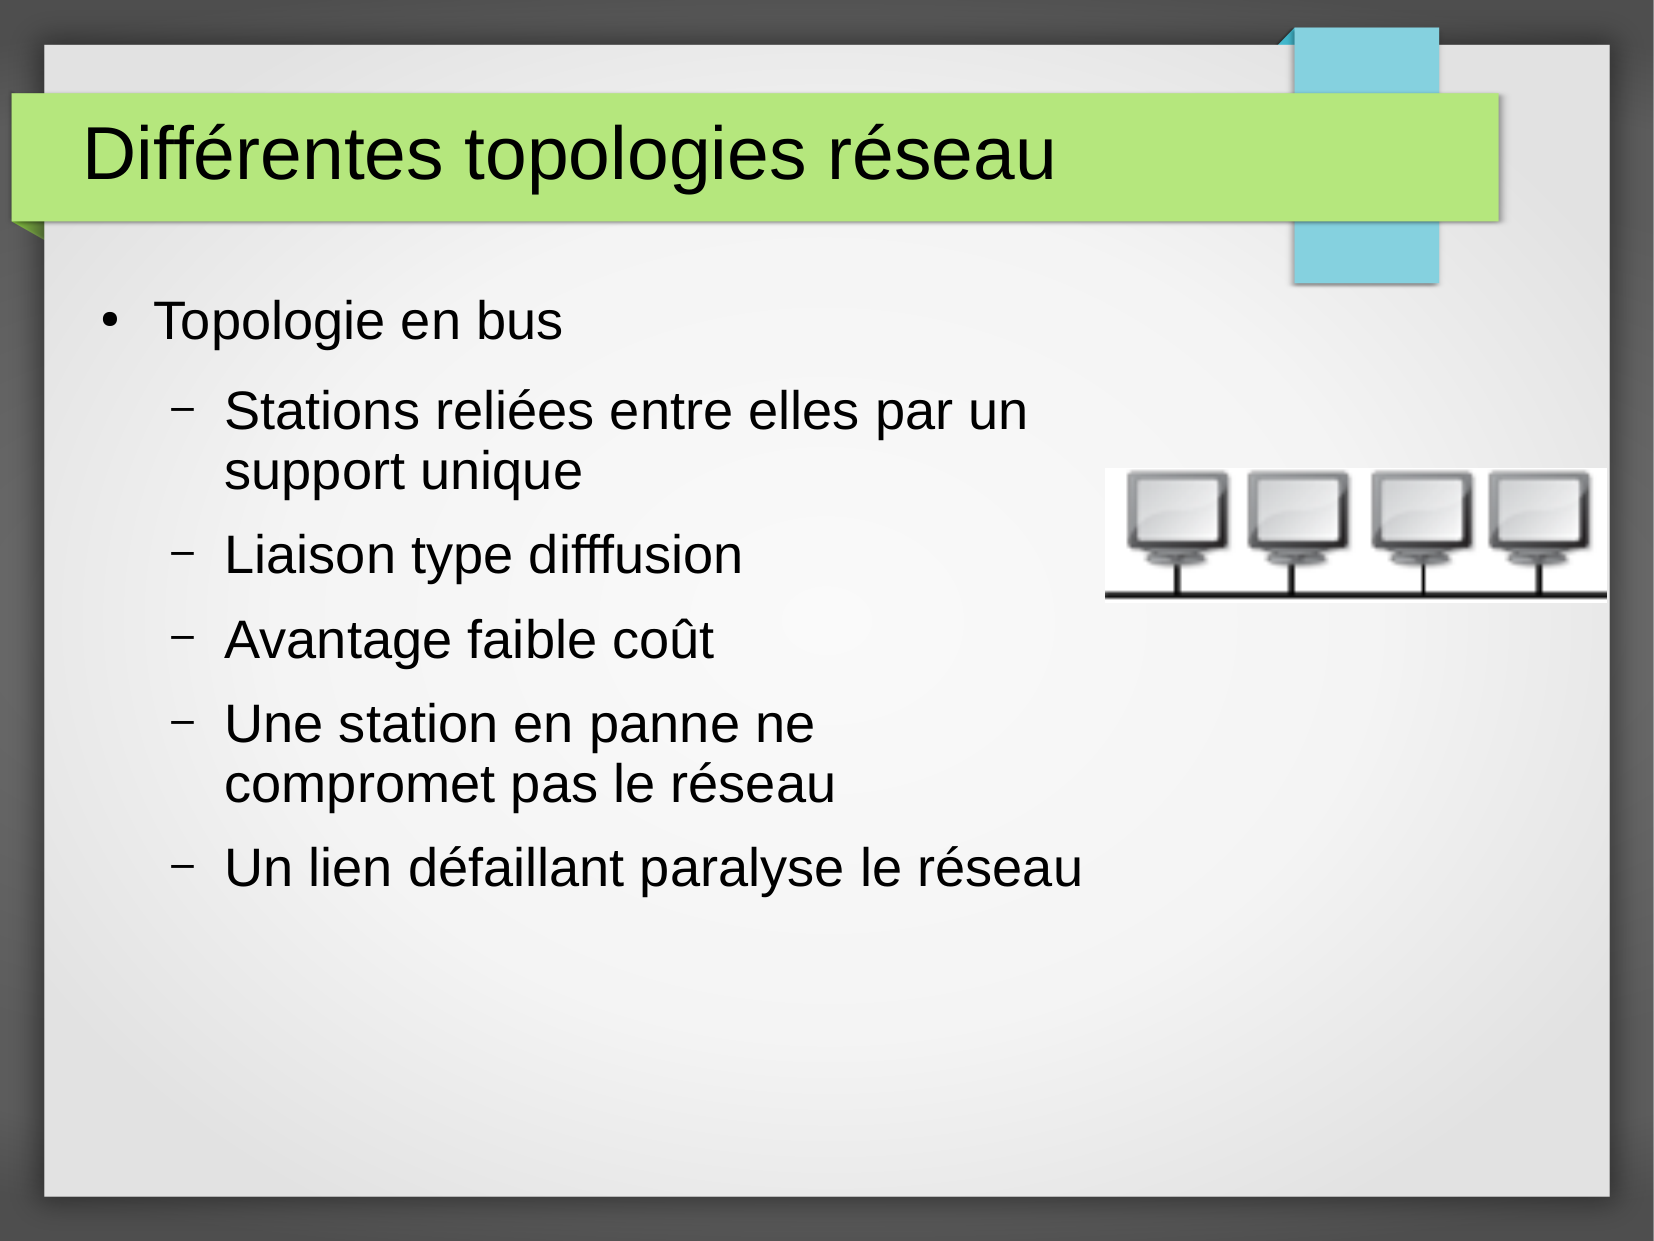

# Différentes topologies réseau
Topologie en bus
Stations reliées entre elles par un support unique
Liaison type difffusion
Avantage faible coût
Une station en panne ne compromet pas le réseau
Un lien défaillant paralyse le réseau